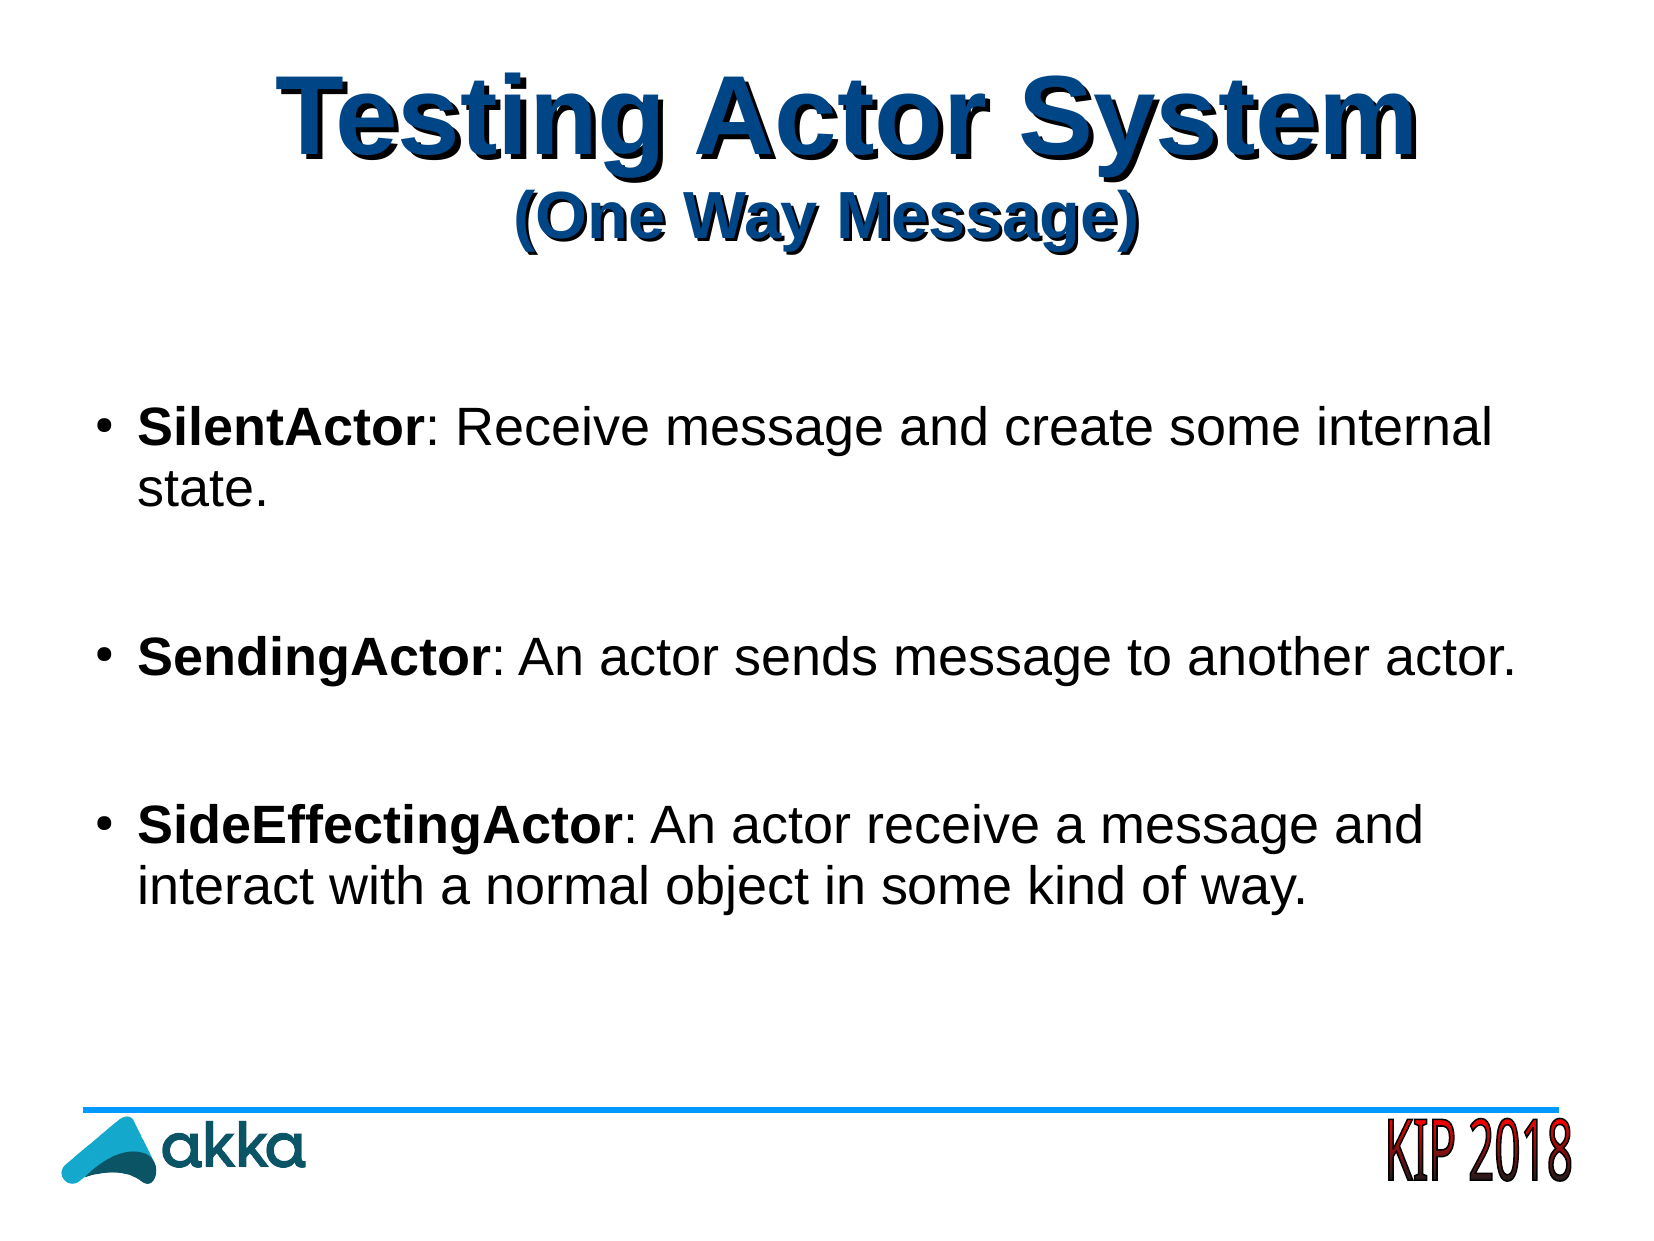

# Testing Actor System (One Way Message)
SilentActor: Receive message and create some internal state.
SendingActor: An actor sends message to another actor.
SideEffectingActor: An actor receive a message and interact with a normal object in some kind of way.